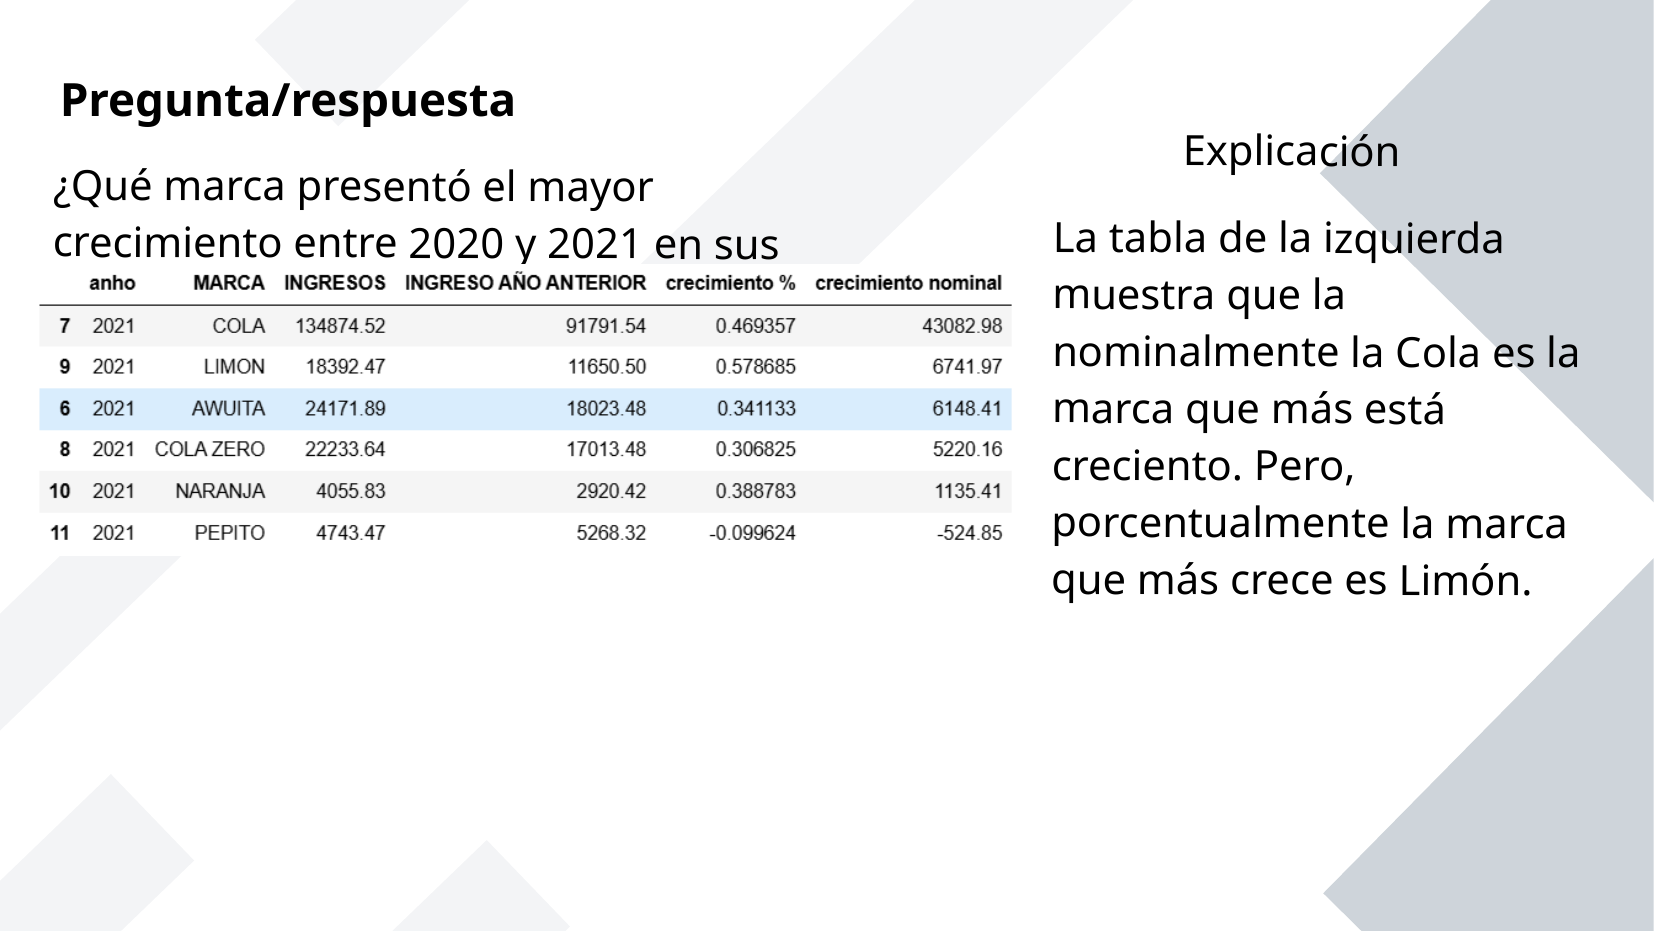

Pregunta/respuesta
Explicación
¿Qué marca presentó el mayor crecimiento entre 2020 y 2021 en sus ingresos?
La tabla de la izquierda muestra que la nominalmente la Cola es la marca que más está creciento. Pero, porcentualmente la marca que más crece es Limón.